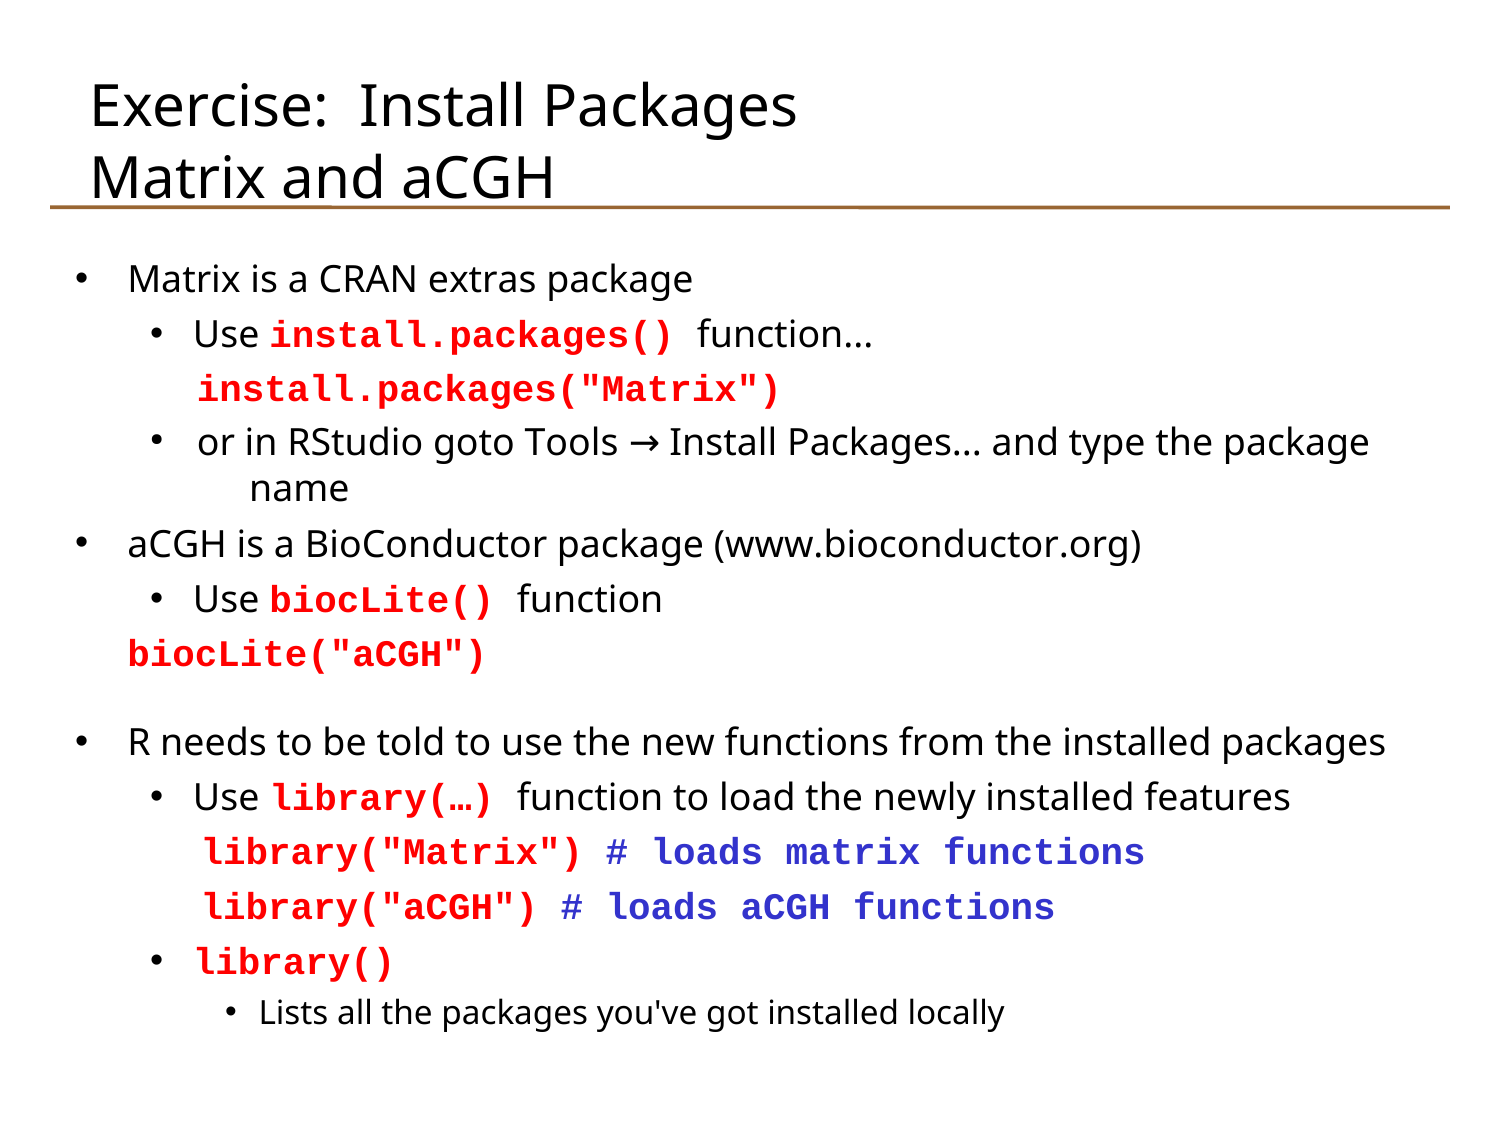

Exercise: Install Packages
Matrix and aCGH
Matrix is a CRAN extras package
Use install.packages() function...
install.packages("Matrix")
or in RStudio goto Tools → Install Packages... and type the package name
aCGH is a BioConductor package (www.bioconductor.org)
Use biocLite() function
	biocLite("aCGH")
R needs to be told to use the new functions from the installed packages
Use library(…) function to load the newly installed features
		library("Matrix") # loads matrix functions
		library("aCGH") # loads aCGH functions
library()
Lists all the packages you've got installed locally